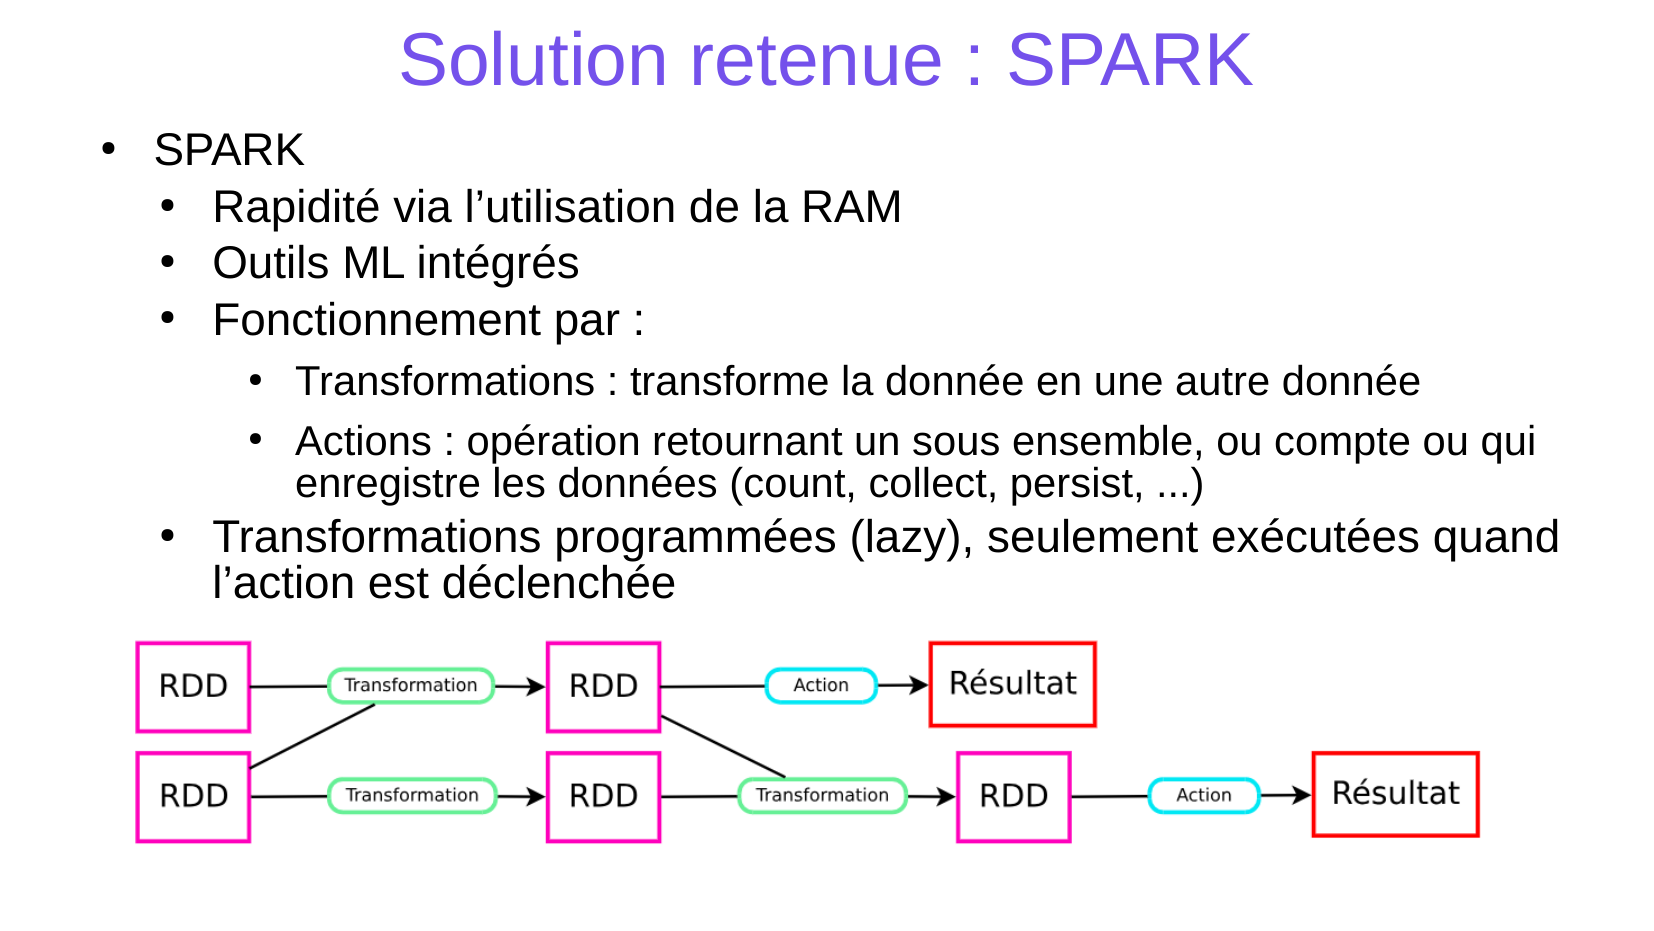

# Solution retenue : SPARK
SPARK
Rapidité via l’utilisation de la RAM
Outils ML intégrés
Fonctionnement par :
Transformations : transforme la donnée en une autre donnée
Actions : opération retournant un sous ensemble, ou compte ou qui enregistre les données (count, collect, persist, ...)
Transformations programmées (lazy), seulement exécutées quand l’action est déclenchée